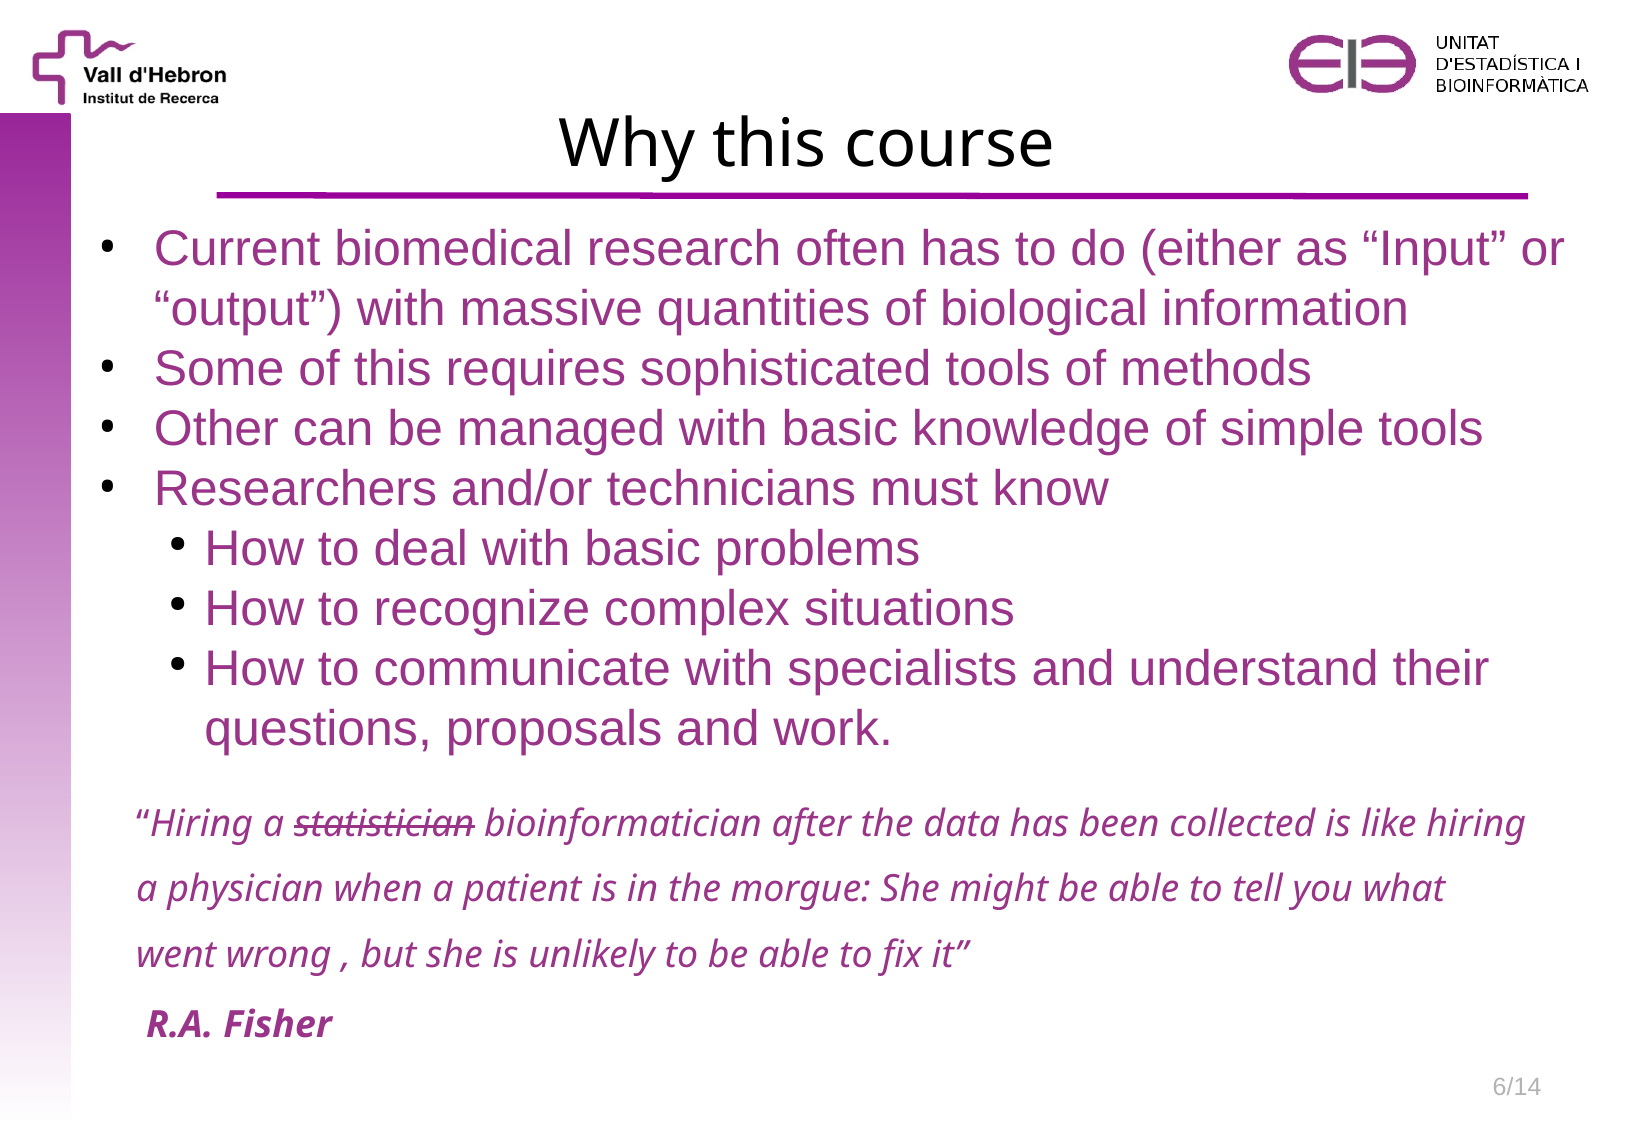

# Why this course
Current biomedical research often has to do (either as “Input” or “output”) with massive quantities of biological information
Some of this requires sophisticated tools of methods
Other can be managed with basic knowledge of simple tools
Researchers and/or technicians must know
How to deal with basic problems
How to recognize complex situations
How to communicate with specialists and understand their questions, proposals and work.
“Hiring a statistician bioinformatician after the data has been collected is like hiring a physician when a patient is in the morgue: She might be able to tell you what went wrong , but she is unlikely to be able to fix it”
 R.A. Fisher